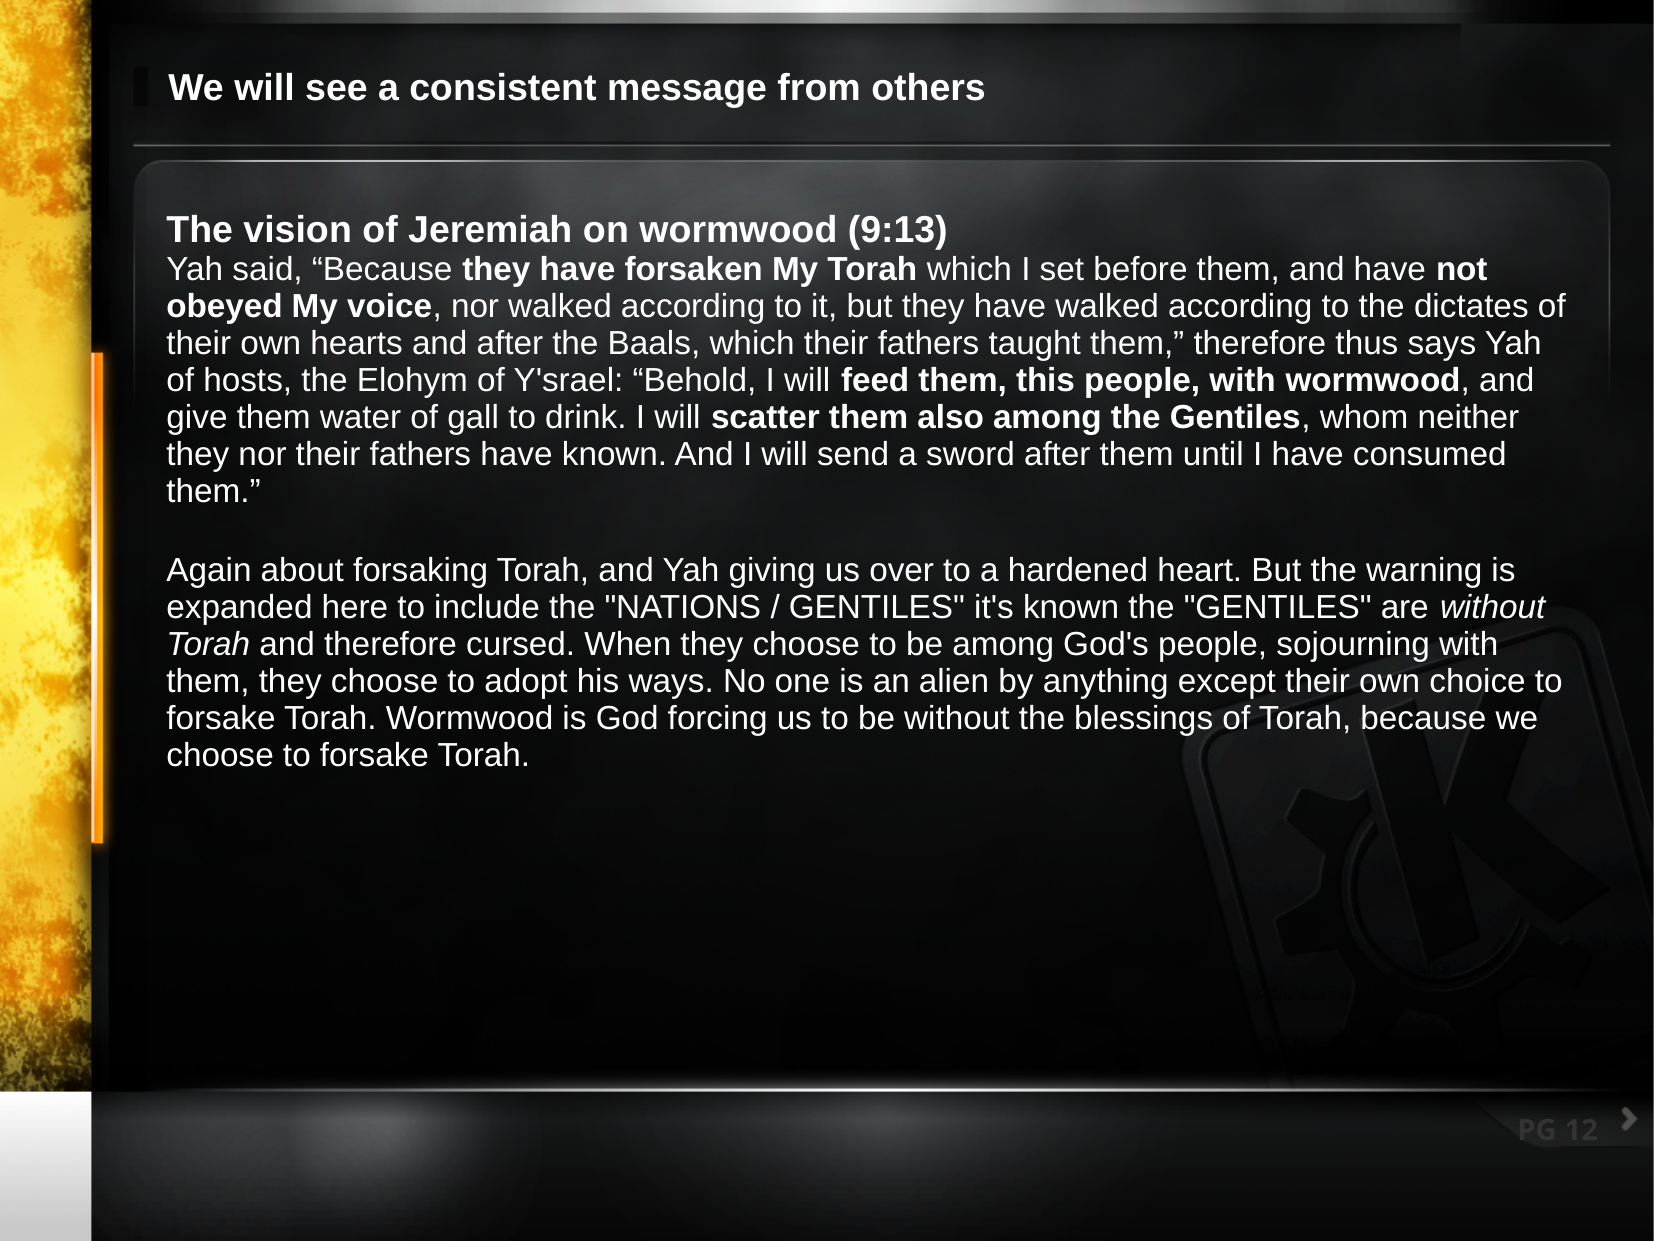

We will see a consistent message from others
The vision of Jeremiah on wormwood (9:13)
Yah said, “Because they have forsaken My Torah which I set before them, and have not obeyed My voice, nor walked according to it, but they have walked according to the dictates of their own hearts and after the Baals, which their fathers taught them,” therefore thus says Yah of hosts, the Elohym of Y'srael: “Behold, I will feed them, this people, with wormwood, and give them water of gall to drink. I will scatter them also among the Gentiles, whom neither they nor their fathers have known. And I will send a sword after them until I have consumed them.”
Again about forsaking Torah, and Yah giving us over to a hardened heart. But the warning is expanded here to include the "NATIONS / GENTILES" it's known the "GENTILES" are without Torah and therefore cursed. When they choose to be among God's people, sojourning with them, they choose to adopt his ways. No one is an alien by anything except their own choice to forsake Torah. Wormwood is God forcing us to be without the blessings of Torah, because we choose to forsake Torah.